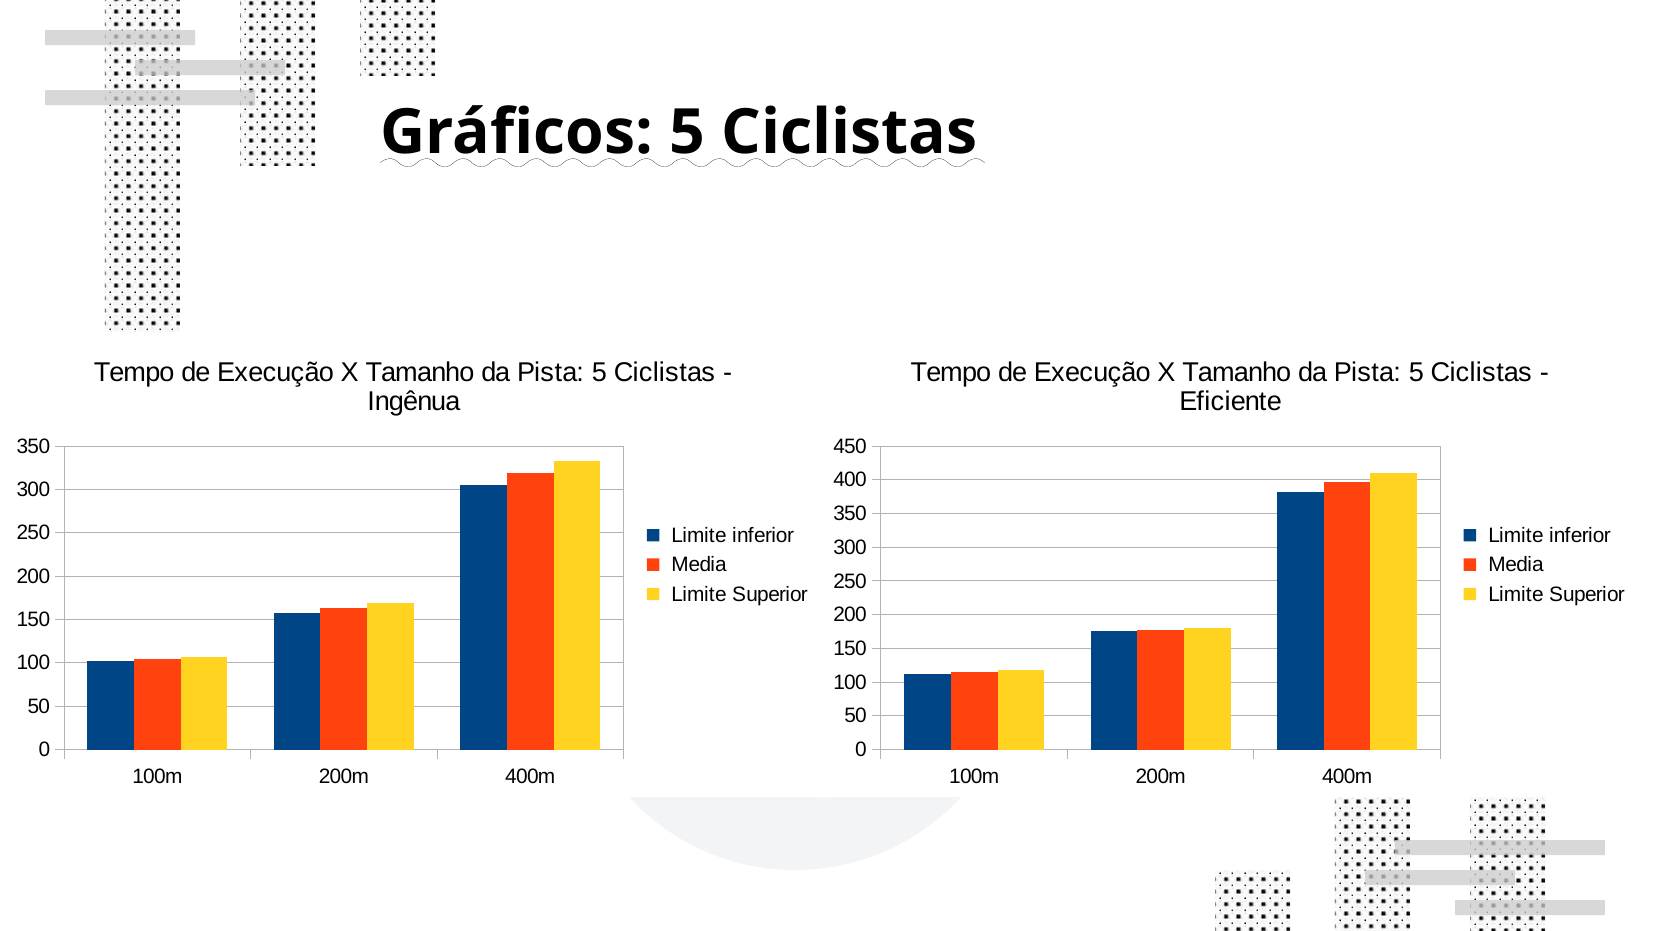

# Gráficos: 5 Ciclistas
### Chart: Tempo de Execução X Tamanho da Pista: 5 Ciclistas - Ingênua
| Category | Limite inferior | Media | Limite Superior |
|---|---|---|---|
| 100m | 101.694 | 104.29 | 106.885 |
| 200m | 157.94 | 163.445 | 168.95 |
| 400m | 304.662 | 318.636 | 332.61 |
### Chart: Tempo de Execução X Tamanho da Pista: 5 Ciclistas - Eficiente
| Category | Limite inferior | Media | Limite Superior |
|---|---|---|---|
| 100m | 112.451 | 115.613 | 118.775 |
| 200m | 175.683 | 177.919 | 180.155 |
| 400m | 382.596 | 396.691 | 410.786 |